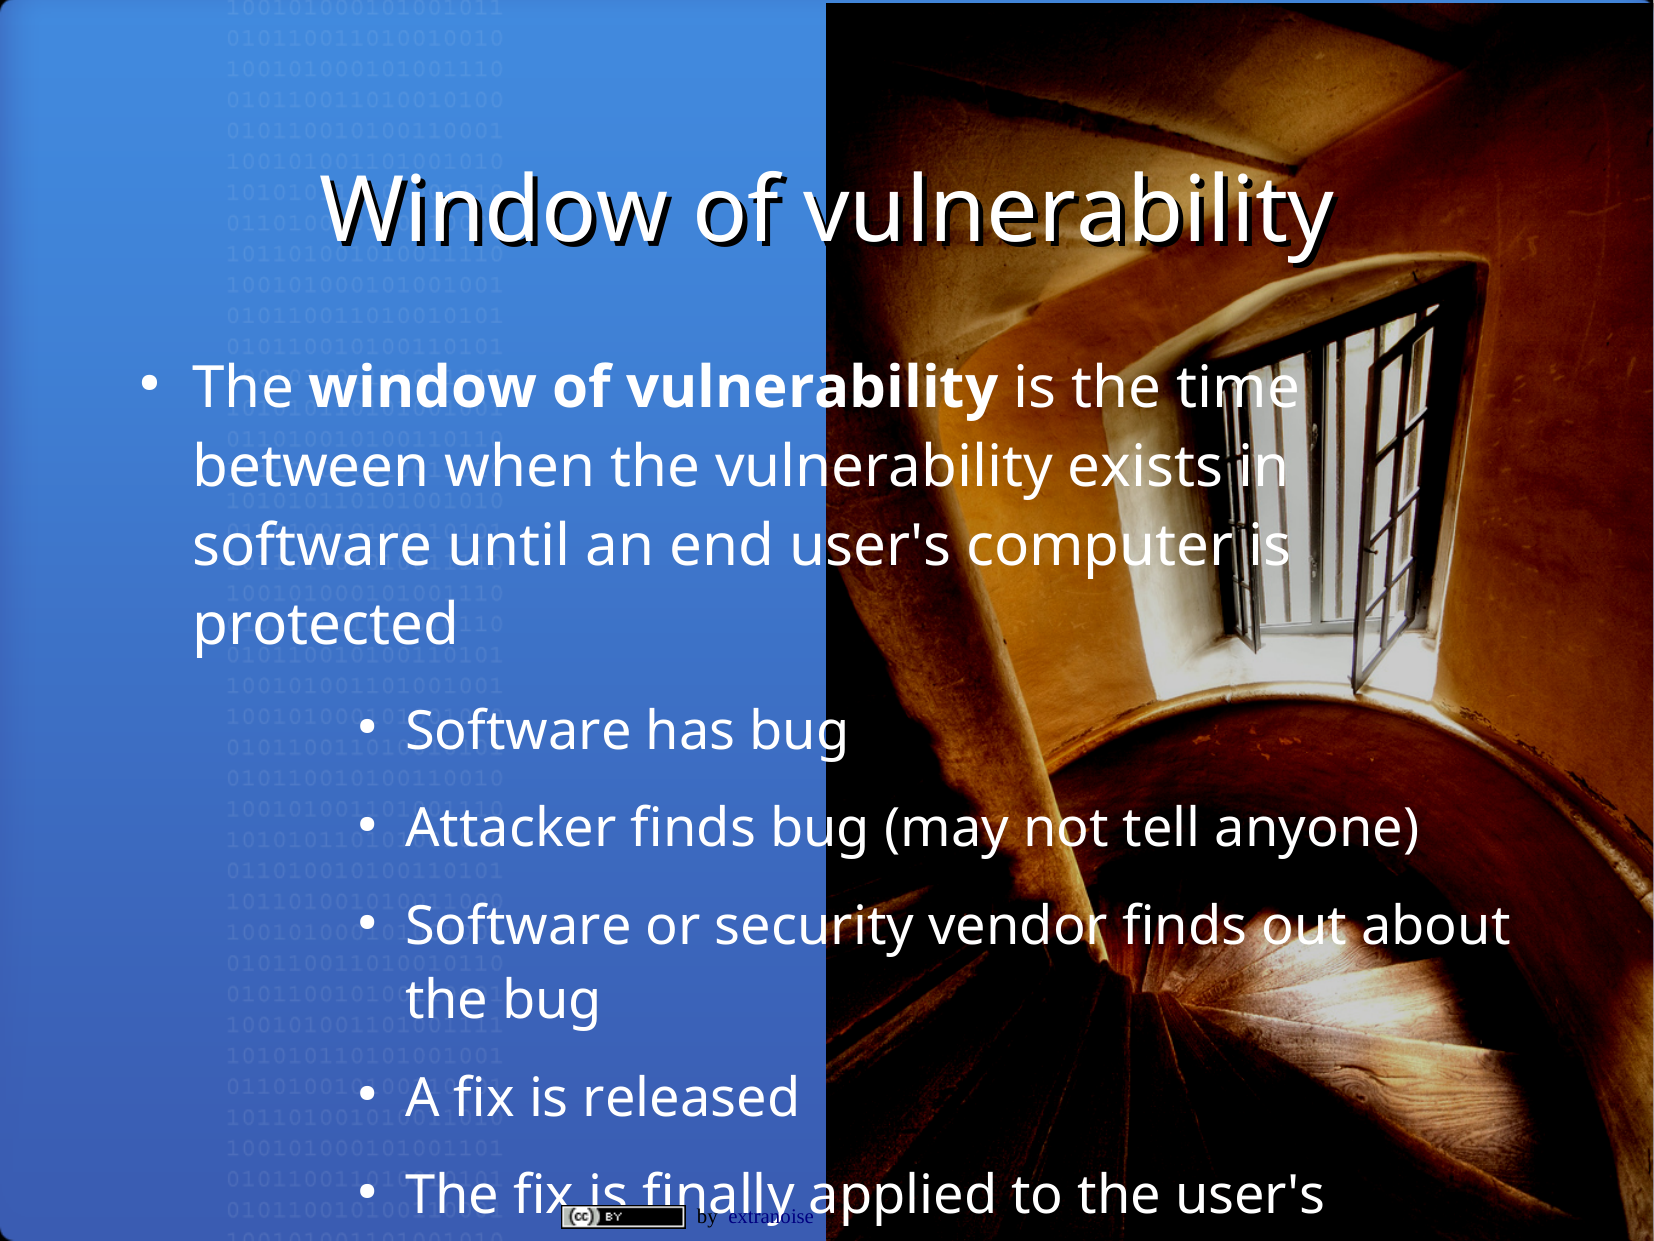

# Window of vulnerability
The window of vulnerability is the time between when the vulnerability exists in software until an end user's computer is protected
Software has bug
Attacker finds bug (may not tell anyone)
Software or security vendor finds out about the bug
A fix is released
The fix is finally applied to the user's computer
by  extranoise